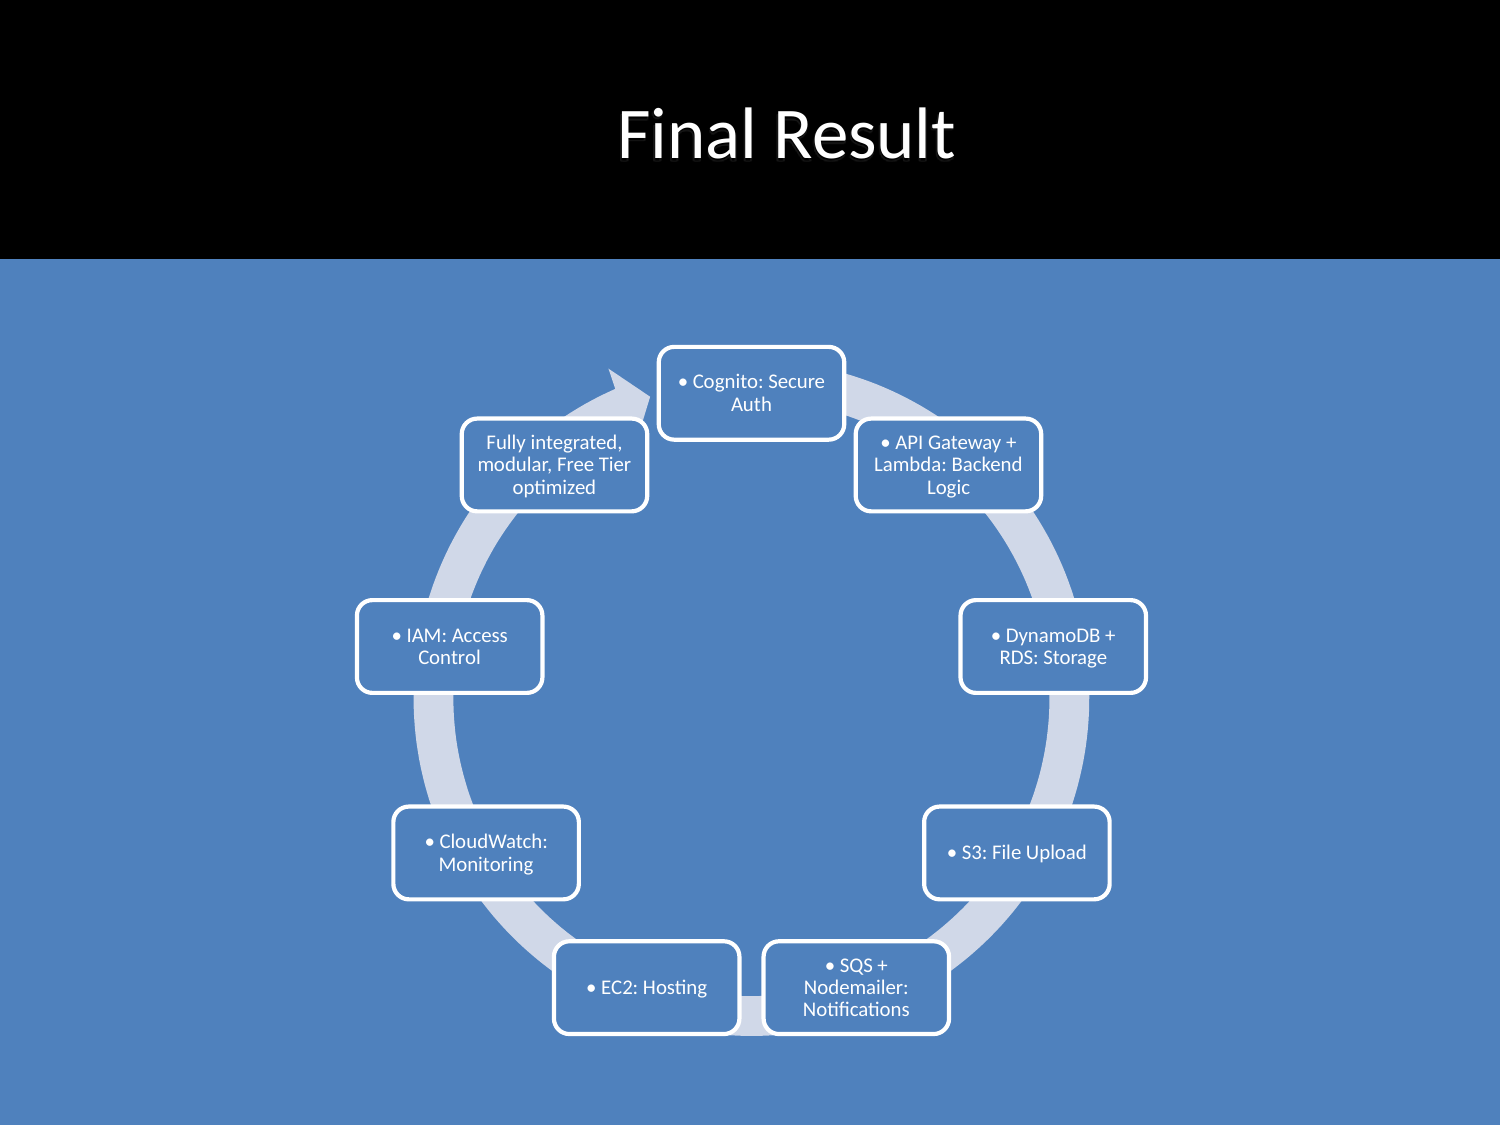

# Final Result
• Cognito: Secure Auth
Fully integrated, modular, Free Tier optimized
• API Gateway + Lambda: Backend Logic
• IAM: Access Control
• DynamoDB + RDS: Storage
• CloudWatch: Monitoring
• S3: File Upload
• EC2: Hosting
• SQS + Nodemailer: Notifications